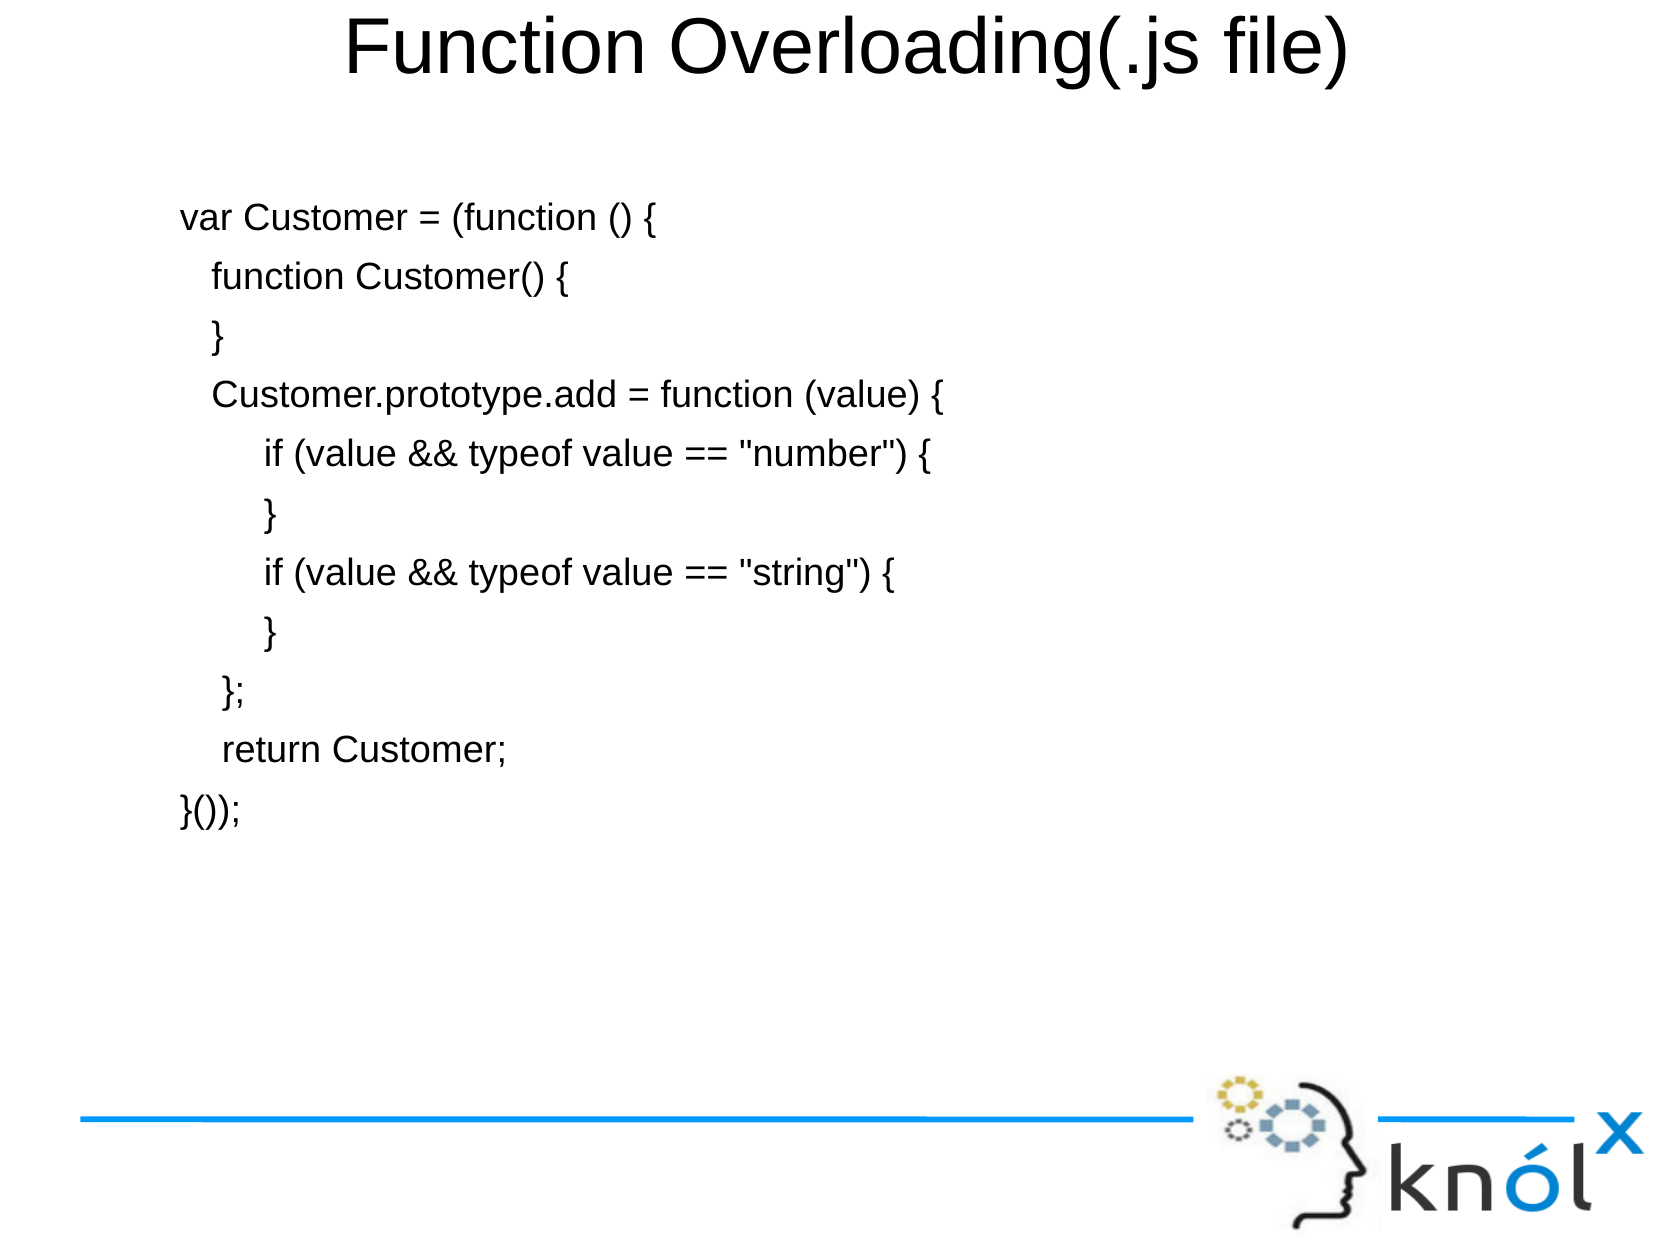

# Function Overloading(.js file)
var Customer = (function () {
 function Customer() {
 }
 Customer.prototype.add = function (value) {
 if (value && typeof value == "number") {
 }
 if (value && typeof value == "string") {
 }
 };
 return Customer;
}());